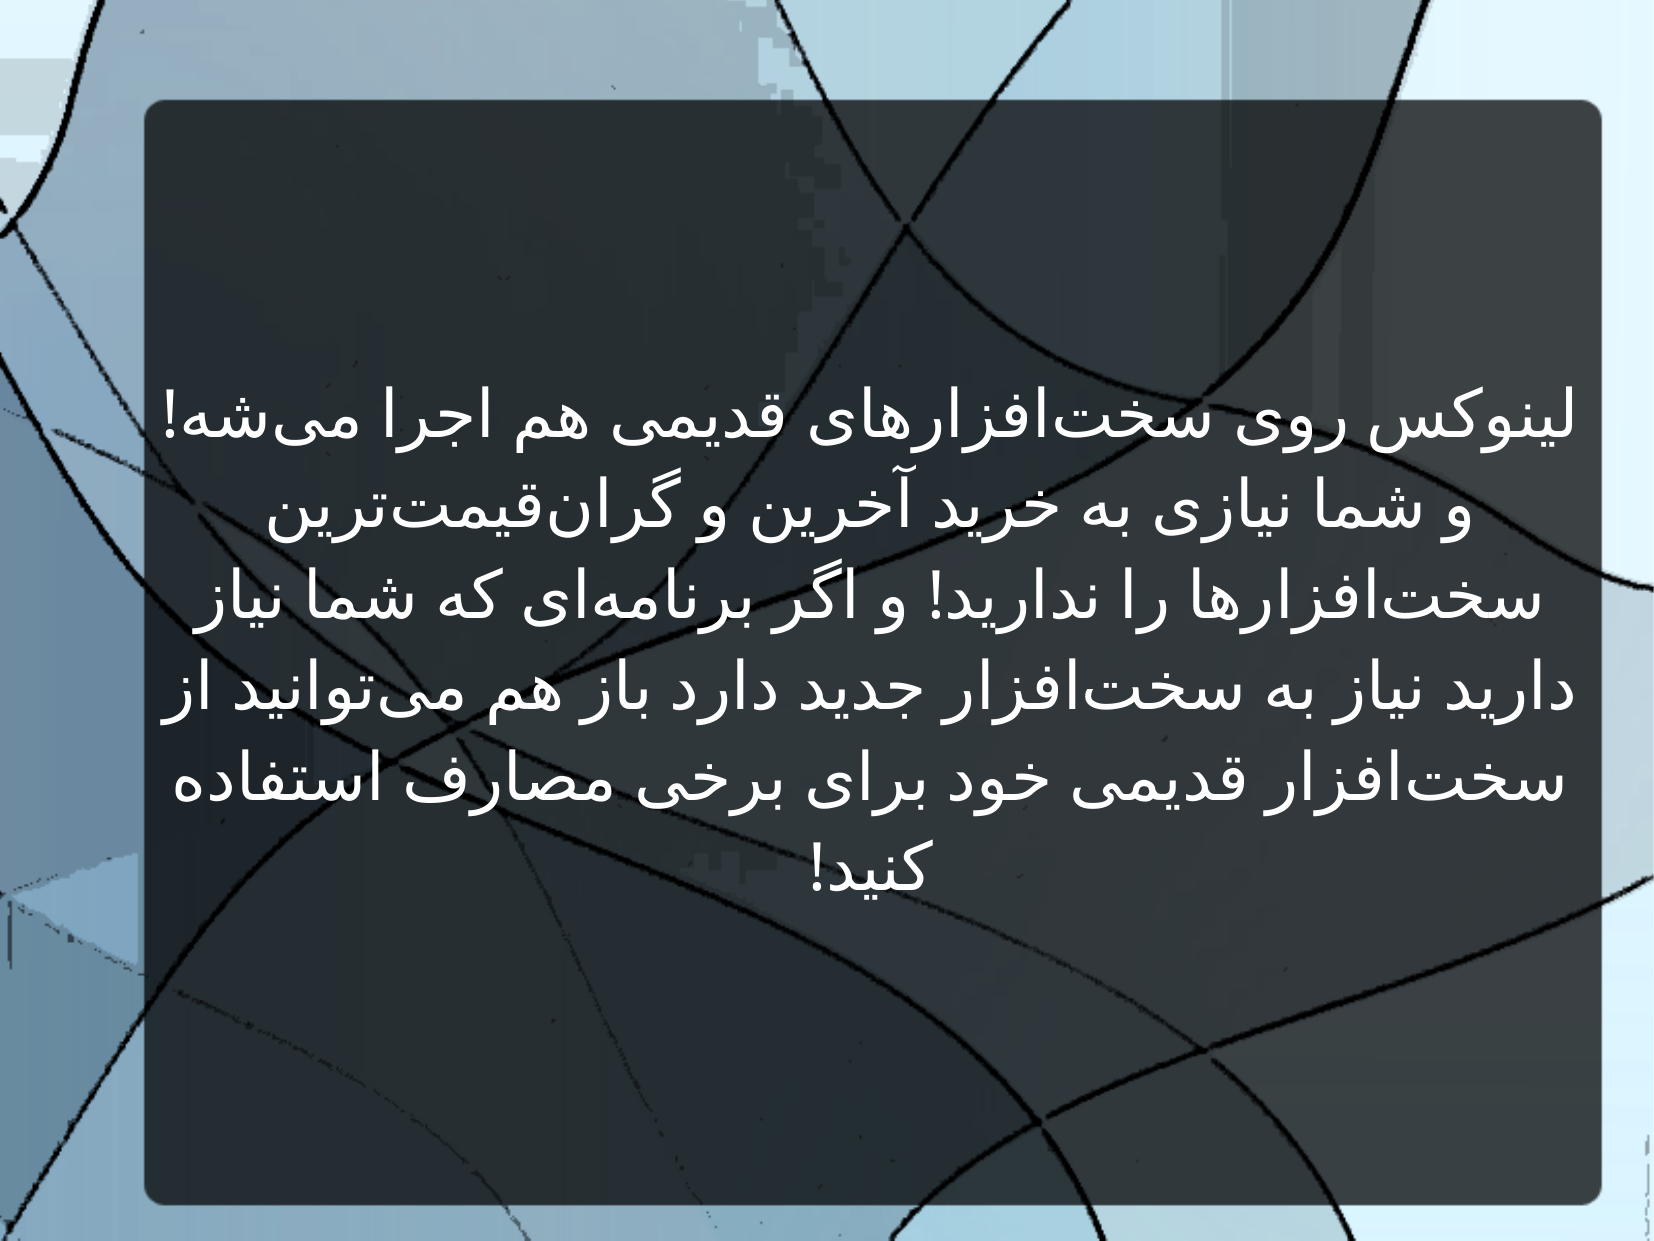

# لینوکس روی سخت‌افزارهای قدیمی هم اجرا می‌شه! و شما نیازی به خرید آخرین و گران‌قیمت‌ترین سخت‌افزارها را ندارید! و اگر برنامه‌ای که شما نیاز دارید نیاز به سخت‌افزار جدید دارد باز هم می‌توانید از سخت‌افزار قدیمی خود برای برخی مصارف استفاده کنید!